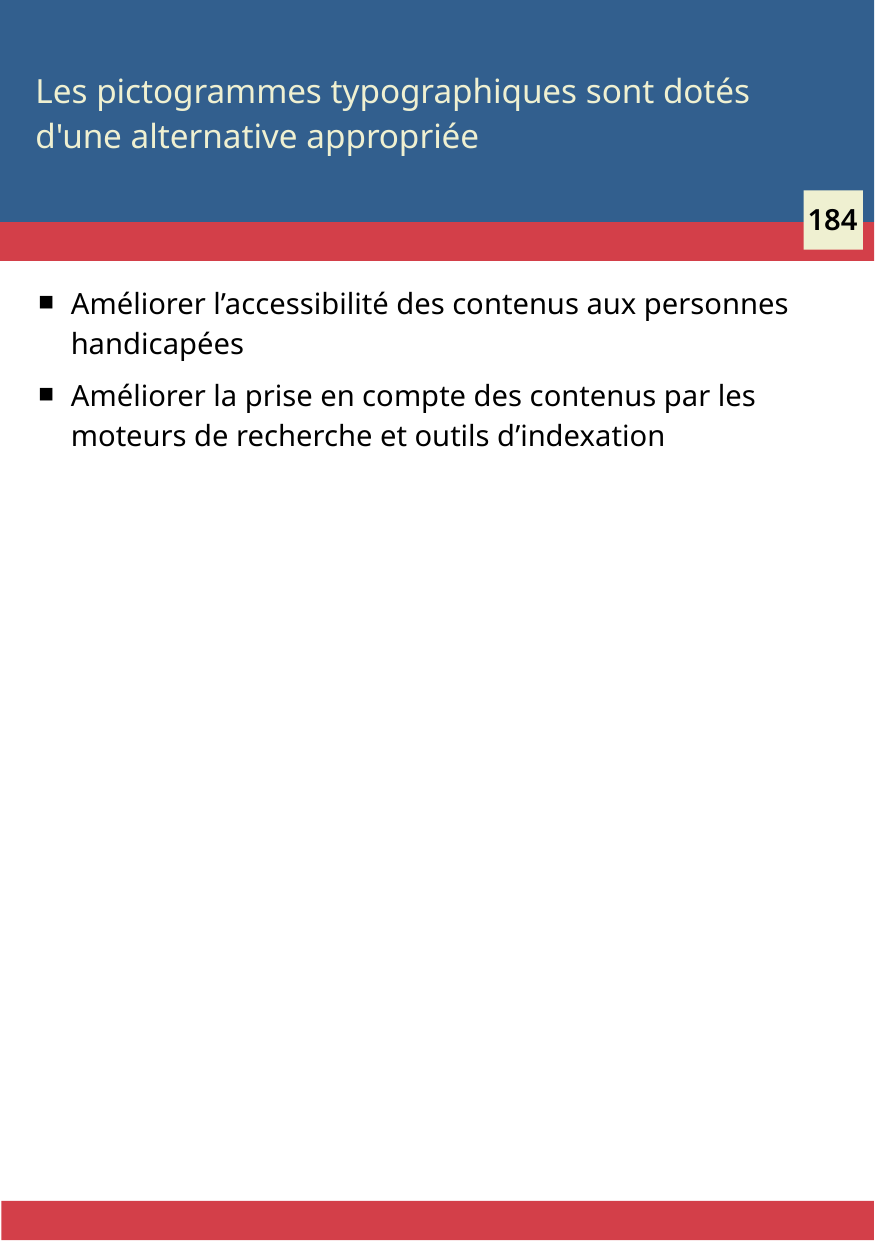

# Les pictogrammes typographiques sont dotés d'une alternative appropriée
184
Améliorer l’accessibilité des contenus aux personnes handicapées
Améliorer la prise en compte des contenus par les moteurs de recherche et outils d’indexation